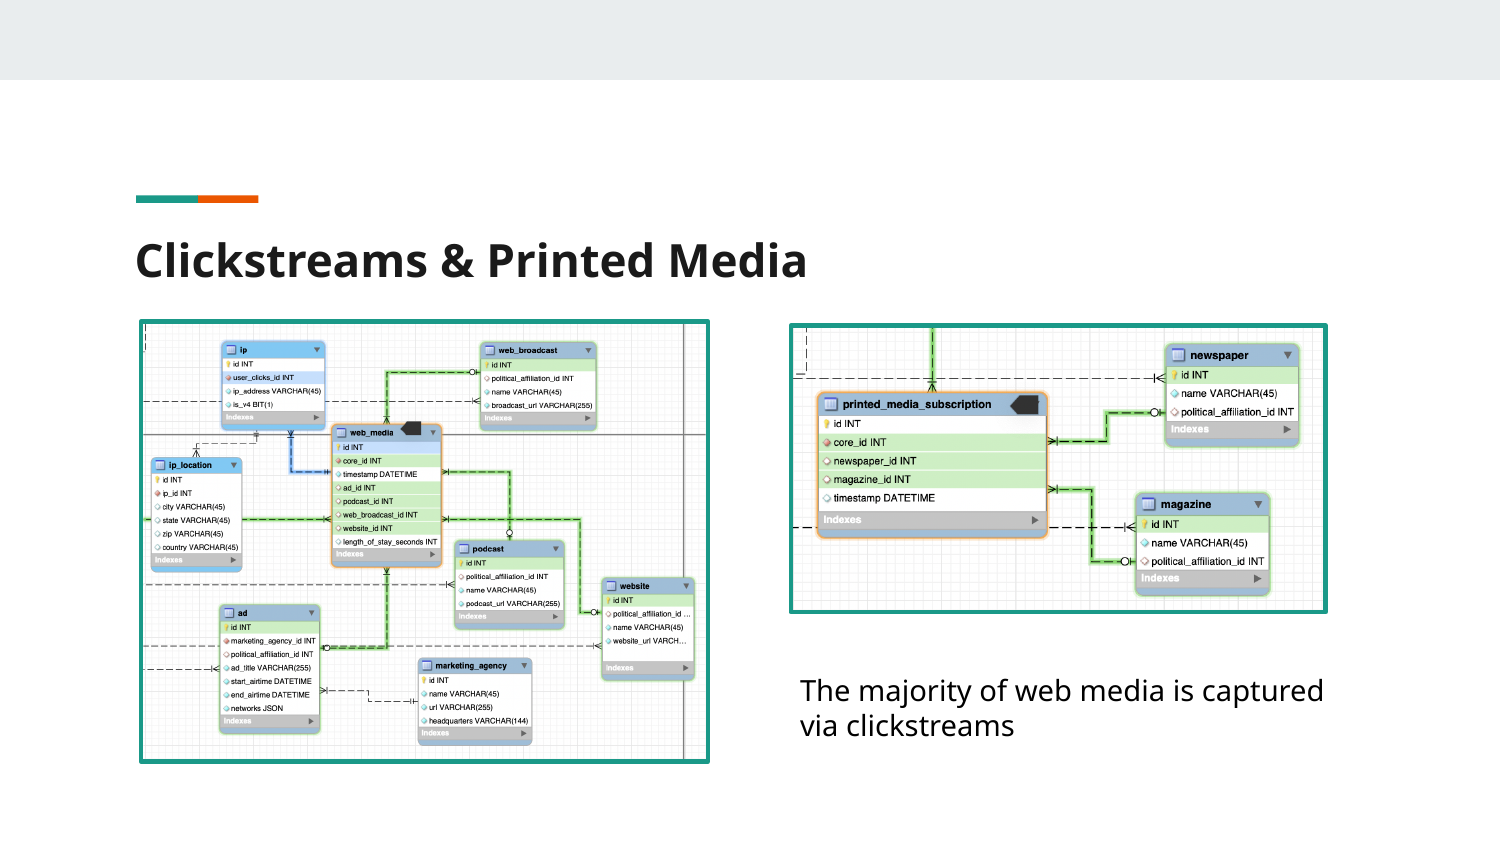

# Clickstreams & Printed Media
The majority of web media is captured via clickstreams